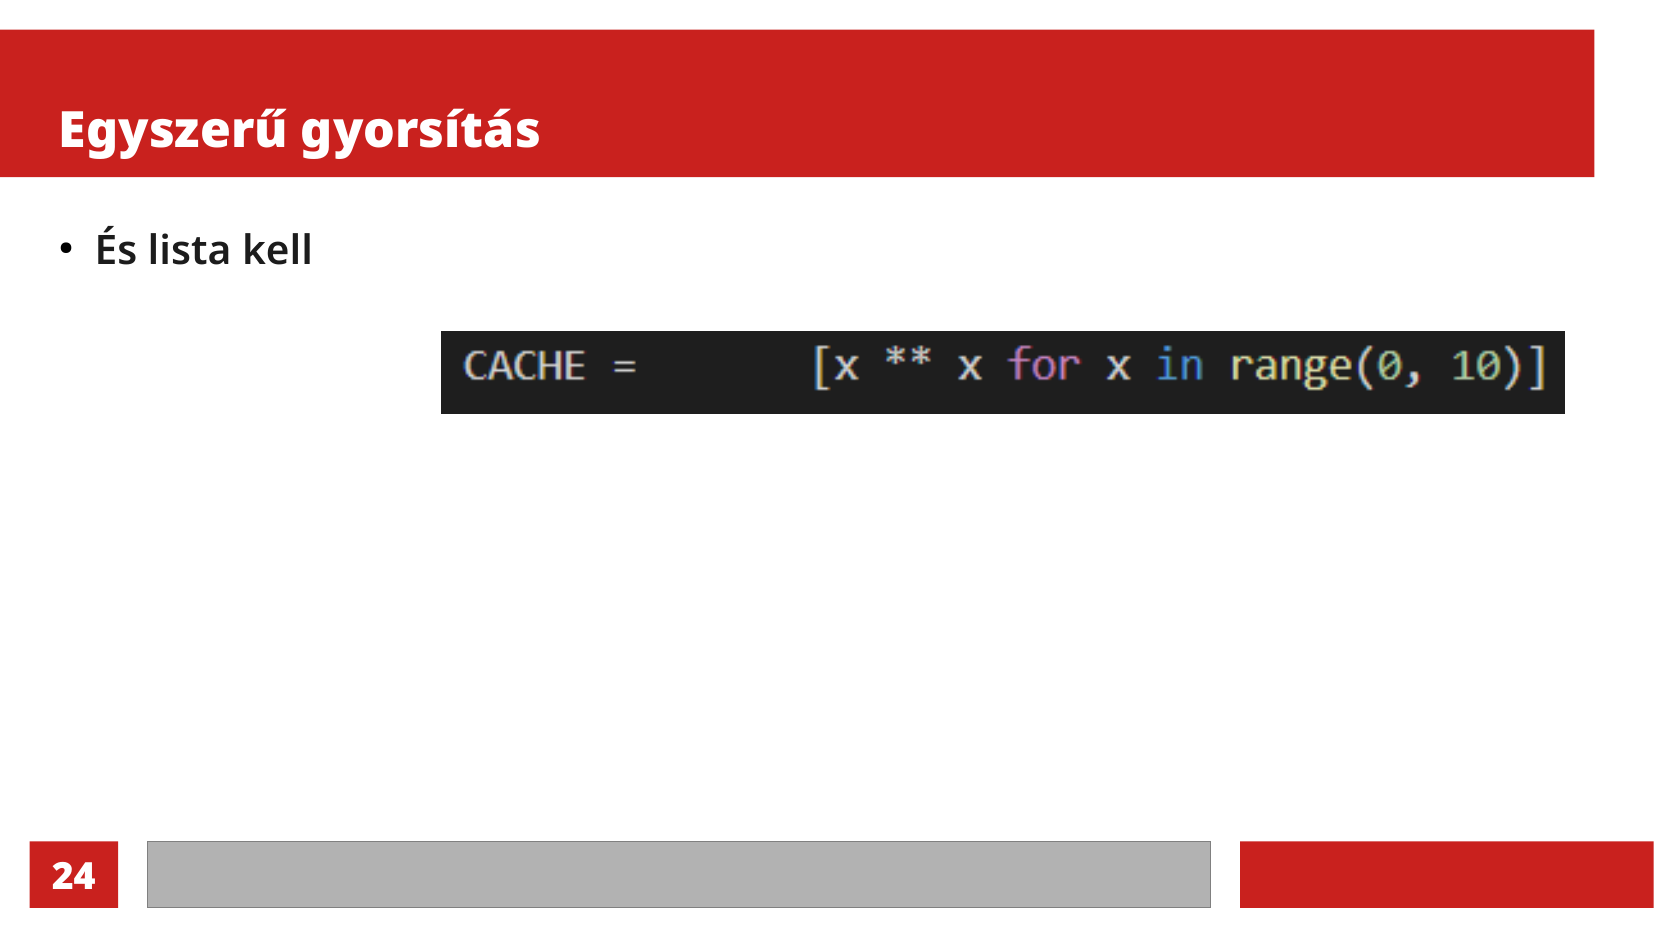

# Egyszerű gyorsítás
És lista kell
24